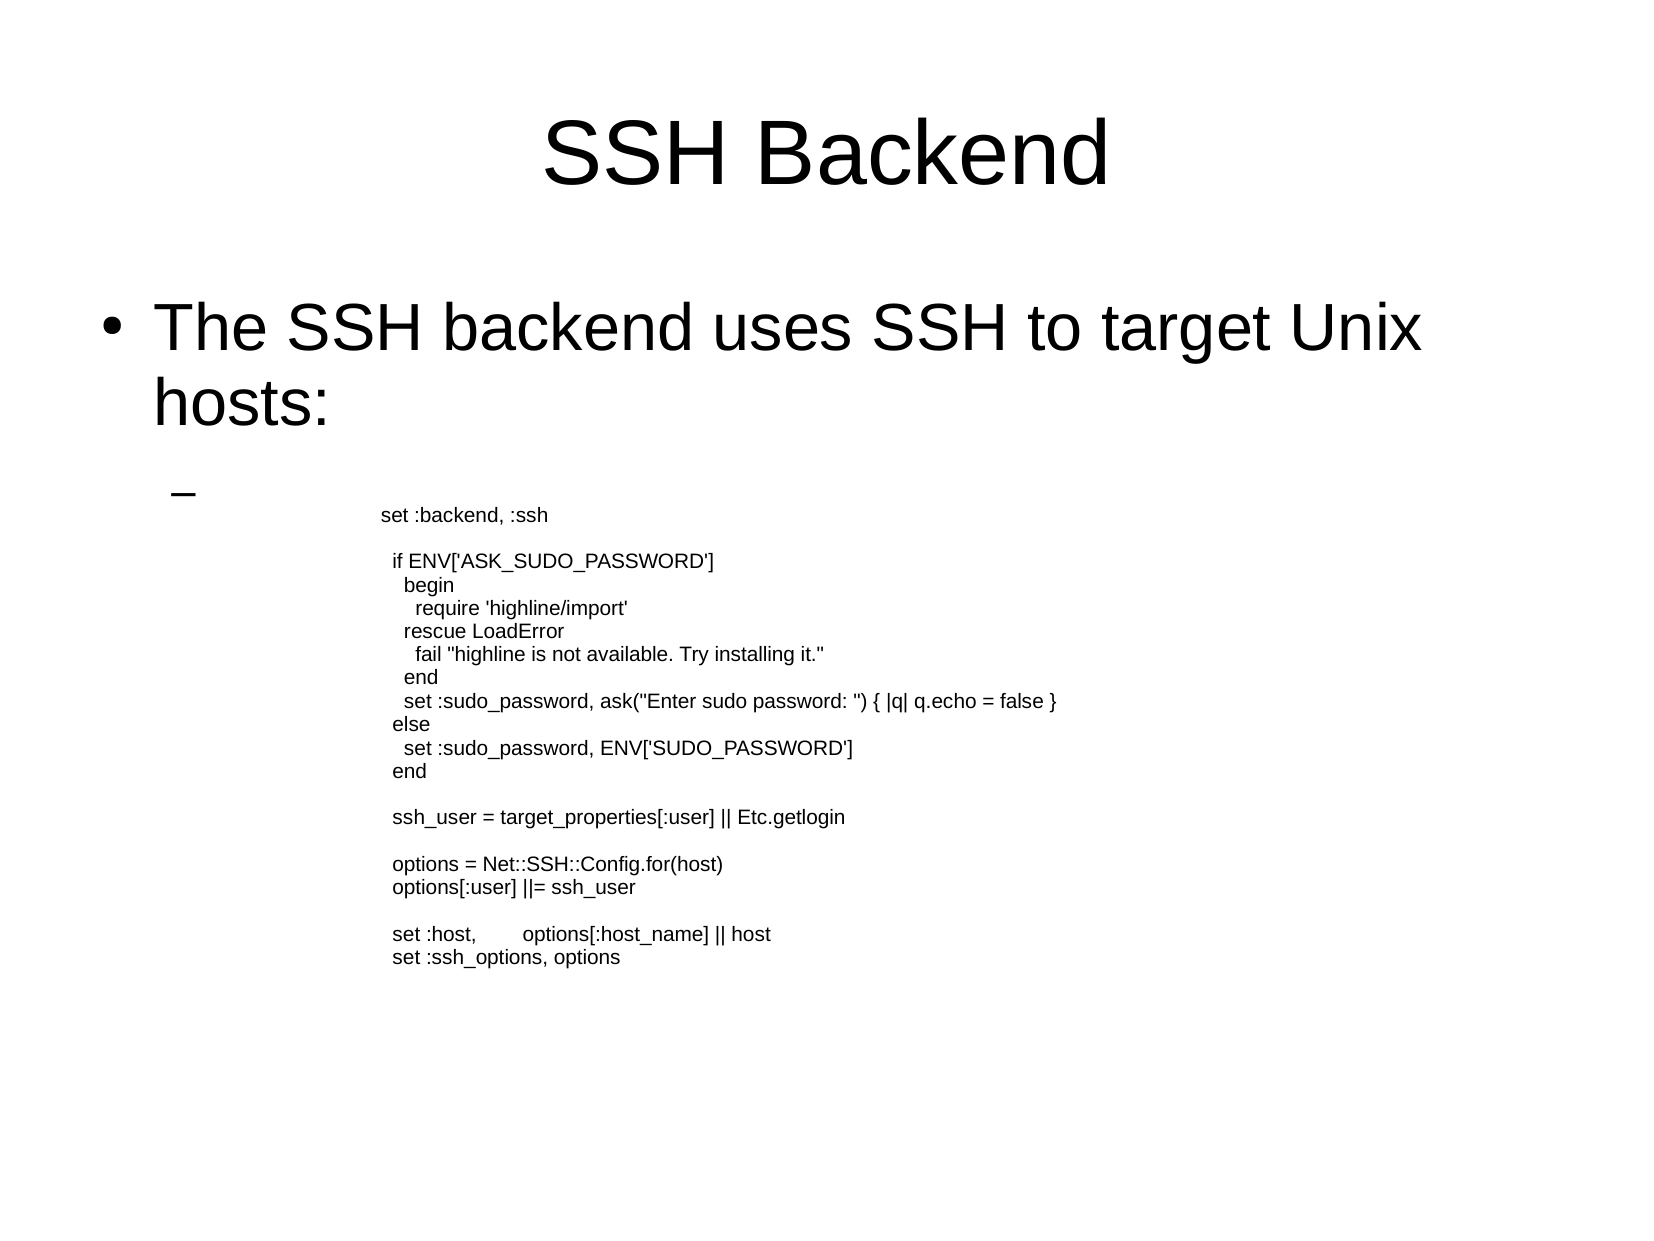

# SSH Backend
The SSH backend uses SSH to target Unix hosts:
set :backend, :ssh
 if ENV['ASK_SUDO_PASSWORD']
 begin
 require 'highline/import'
 rescue LoadError
 fail "highline is not available. Try installing it."
 end
 set :sudo_password, ask("Enter sudo password: ") { |q| q.echo = false }
 else
 set :sudo_password, ENV['SUDO_PASSWORD']
 end
 ssh_user = target_properties[:user] || Etc.getlogin
 options = Net::SSH::Config.for(host)
 options[:user] ||= ssh_user
 set :host, options[:host_name] || host
 set :ssh_options, options